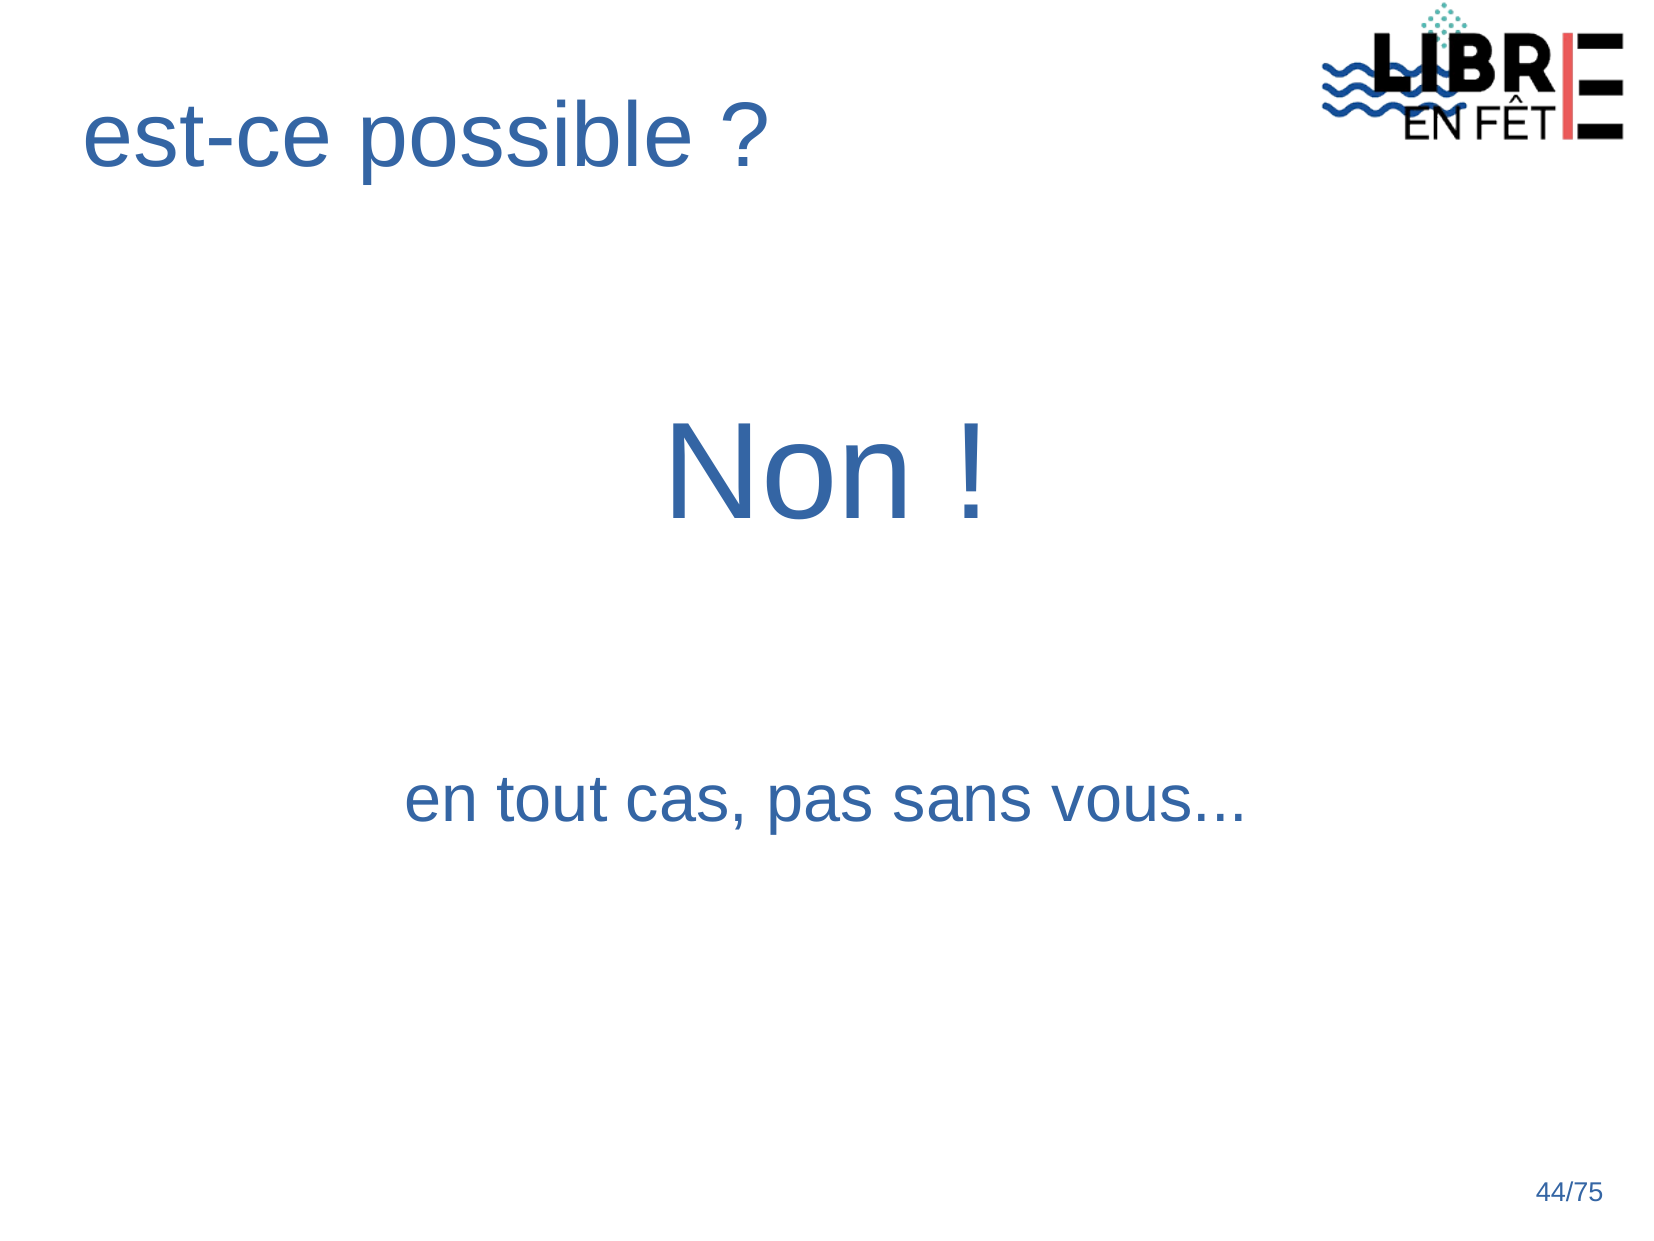

# est-ce possible ?
Non !
en tout cas, pas sans vous...